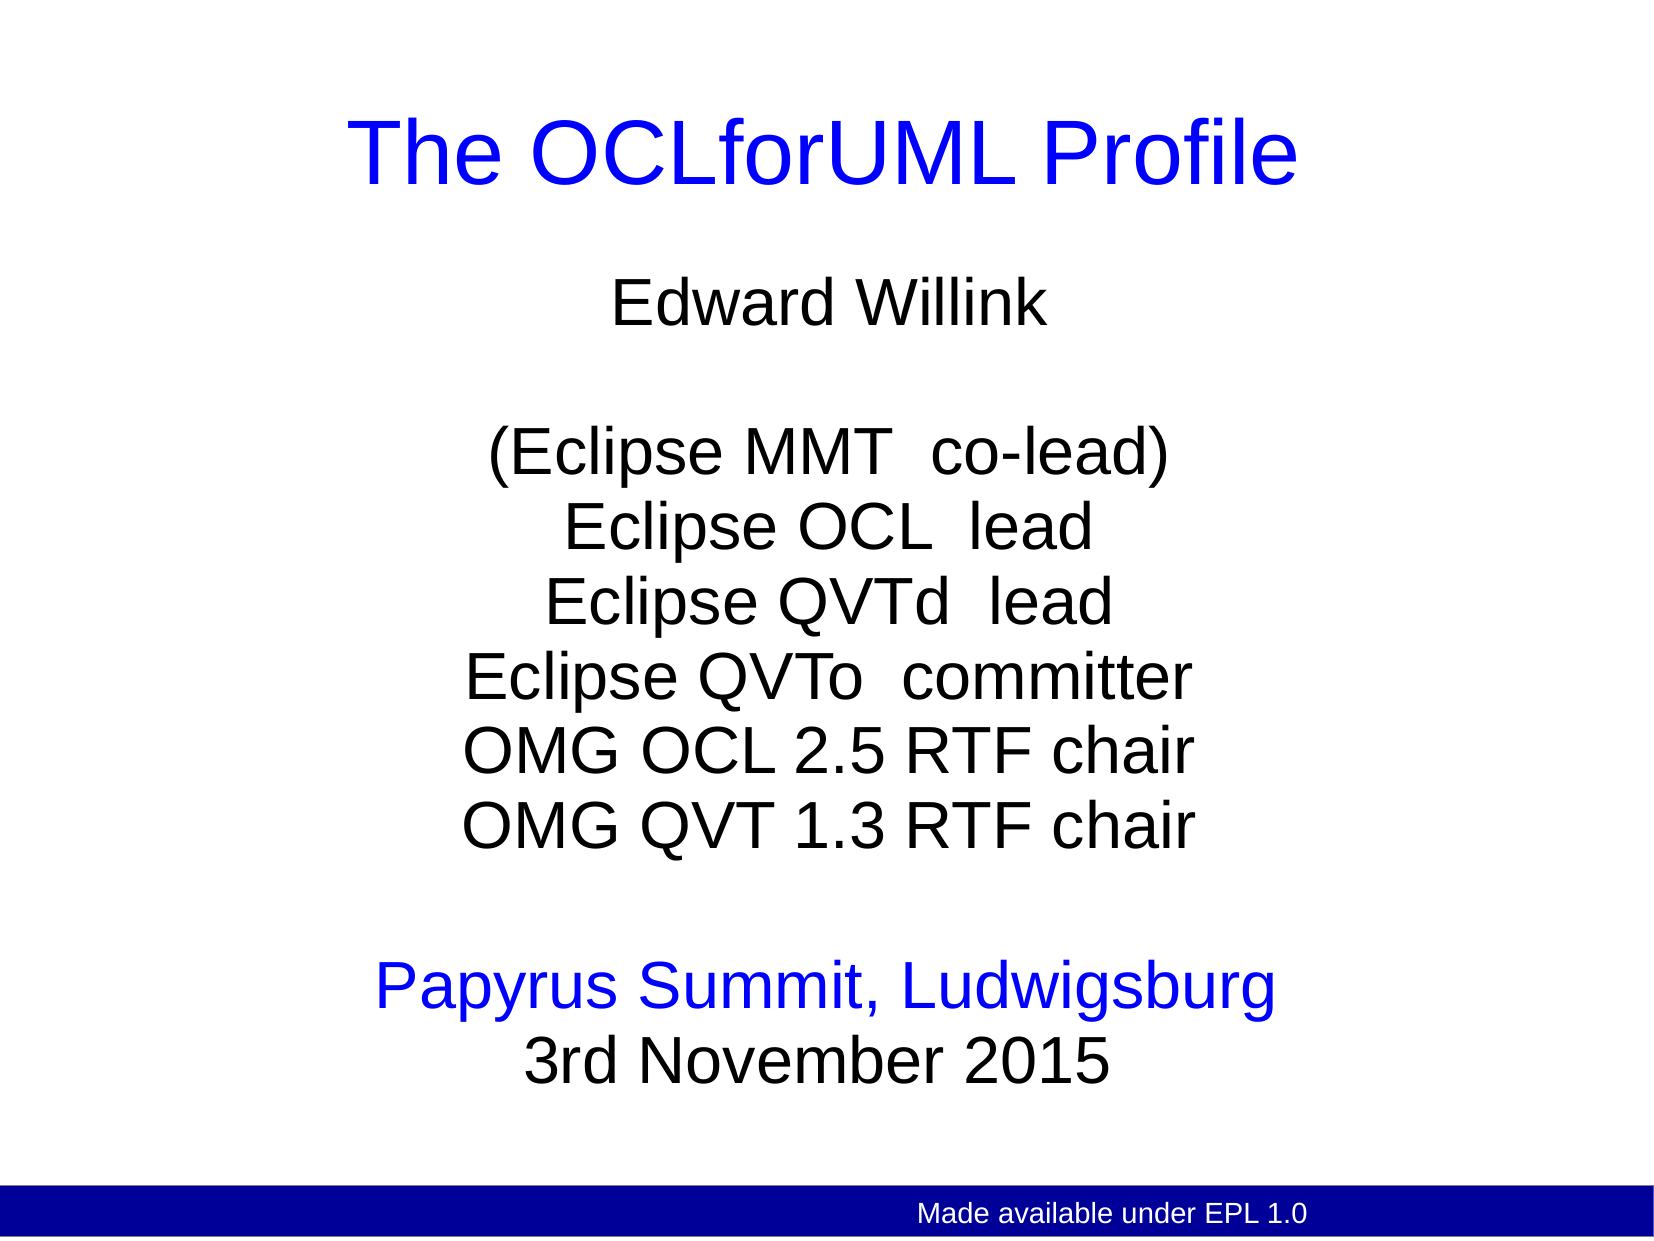

# The OCLforUML Profile
Edward Willink
(Eclipse MMT co-lead)
Eclipse OCL lead
Eclipse QVTd lead
Eclipse QVTo committer
OMG OCL 2.5 RTF chair
OMG QVT 1.3 RTF chair
Papyrus Summit, Ludwigsburg
3rd November 2015